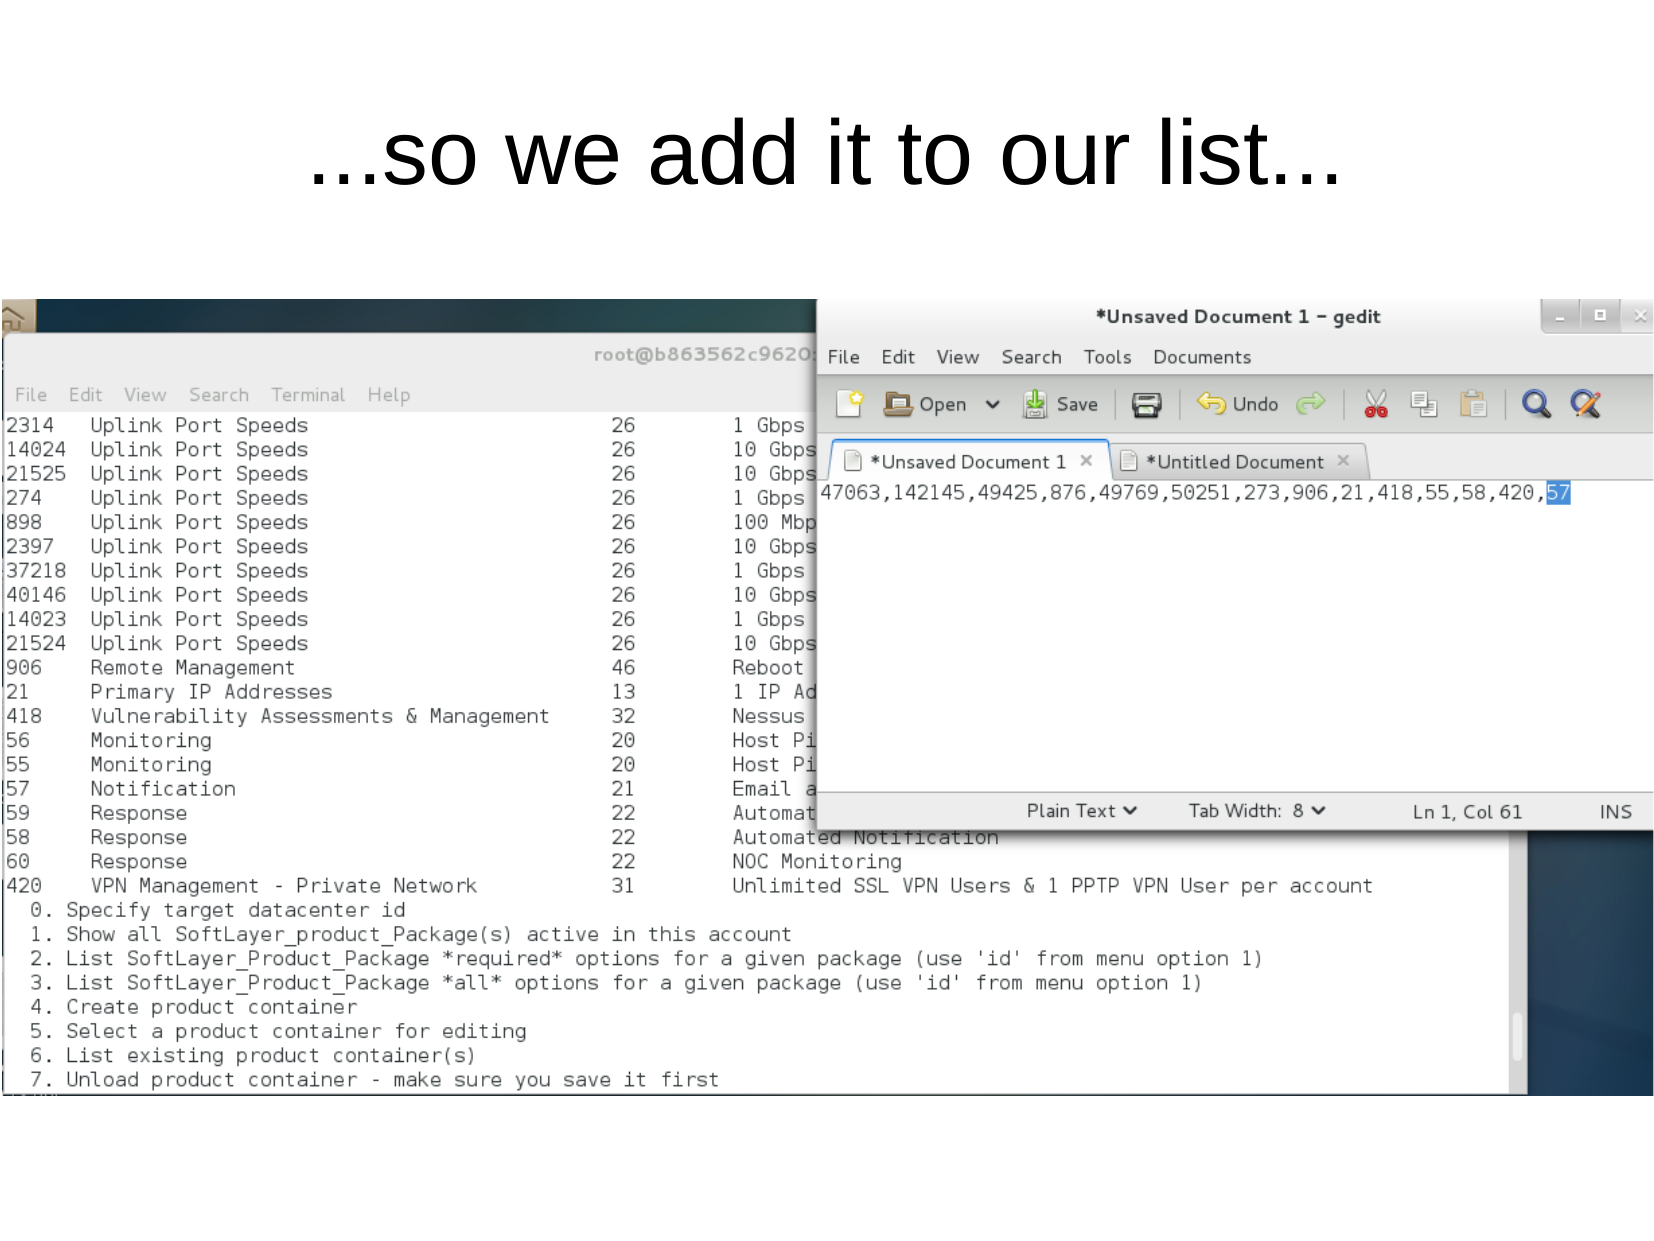

# ...so we add it to our list...